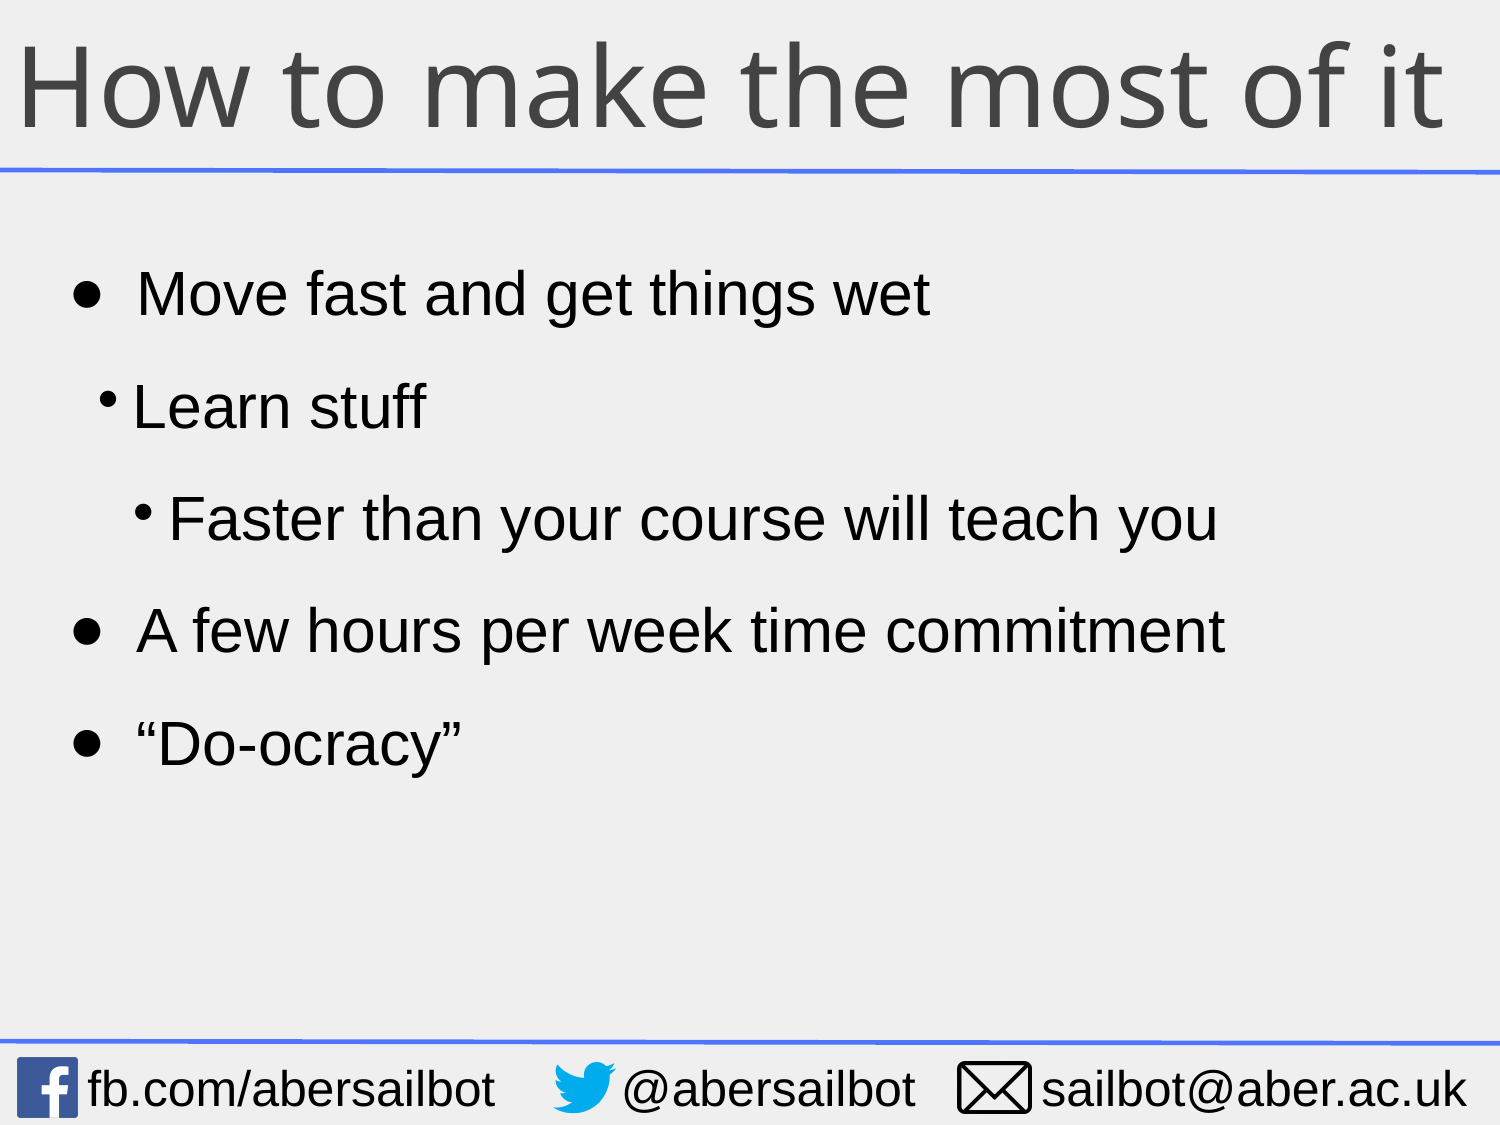

How to make the most of it
Move fast and get things wet
Learn stuff
Faster than your course will teach you
A few hours per week time commitment
“Do-ocracy”
 fb.com/abersailbot @abersailbot sailbot@aber.ac.uk